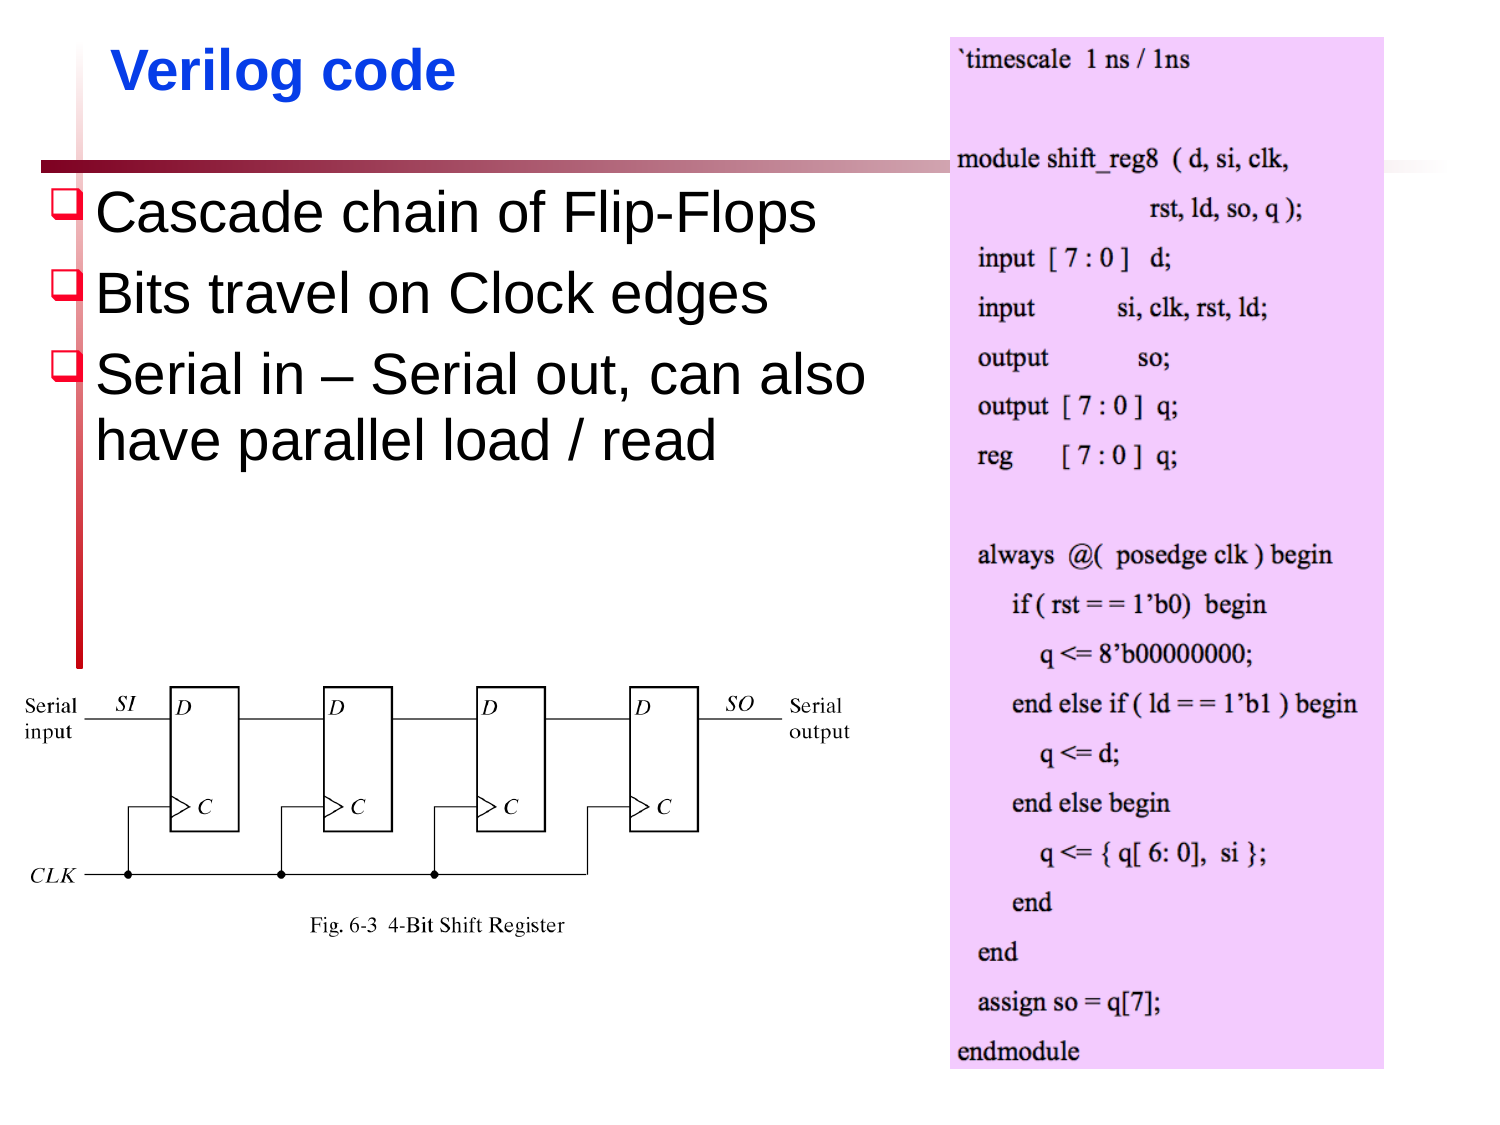

# Verilog code
Cascade chain of Flip-Flops
Bits travel on Clock edges
Serial in – Serial out, can also have parallel load / read